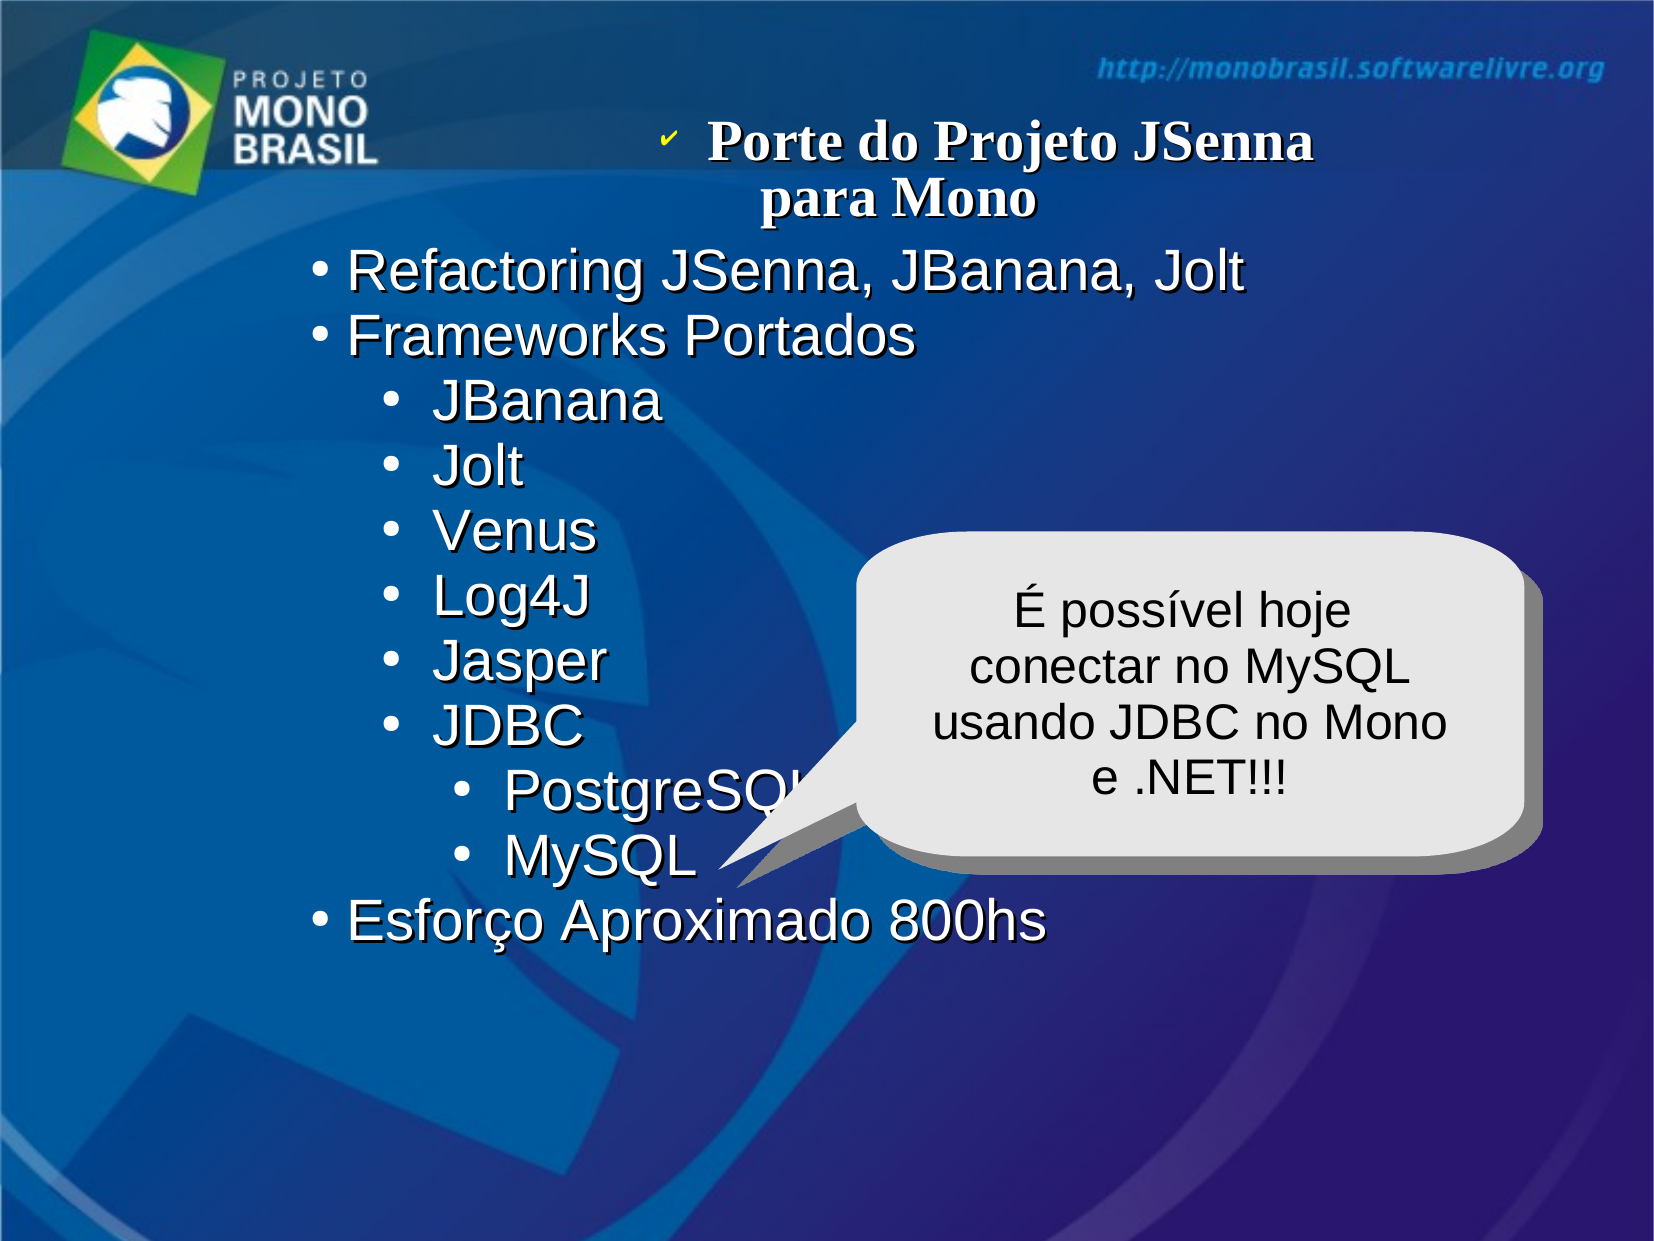

Porte do Projeto JSenna para Mono
 Refactoring JSenna, JBanana, Jolt
 Frameworks Portados
 JBanana
 Jolt
 Venus
 Log4J
 Jasper
 JDBC
 PostgreSQL
 MySQL
 Esforço Aproximado 800hs
É possível hoje
conectar no MySQL
usando JDBC no Mono e .NET!!!